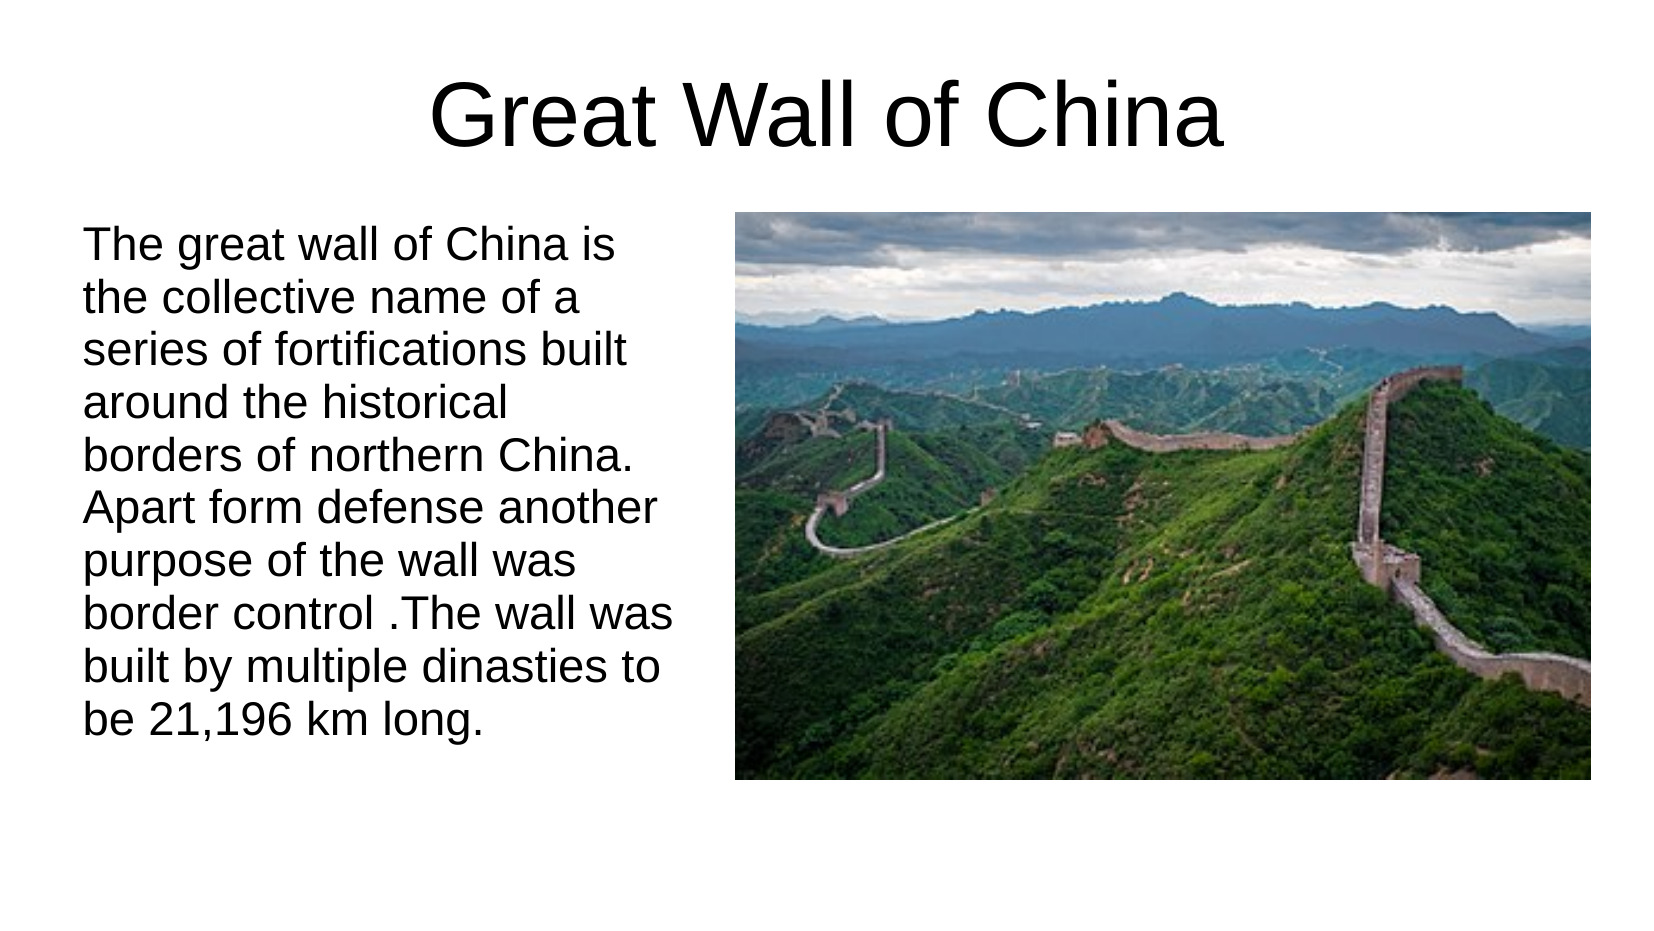

# Great Wall of China
The great wall of China is the collective name of a series of fortifications built around the historical borders of northern China. Apart form defense another purpose of the wall was border control .The wall was built by multiple dinasties to be 21,196 km long.